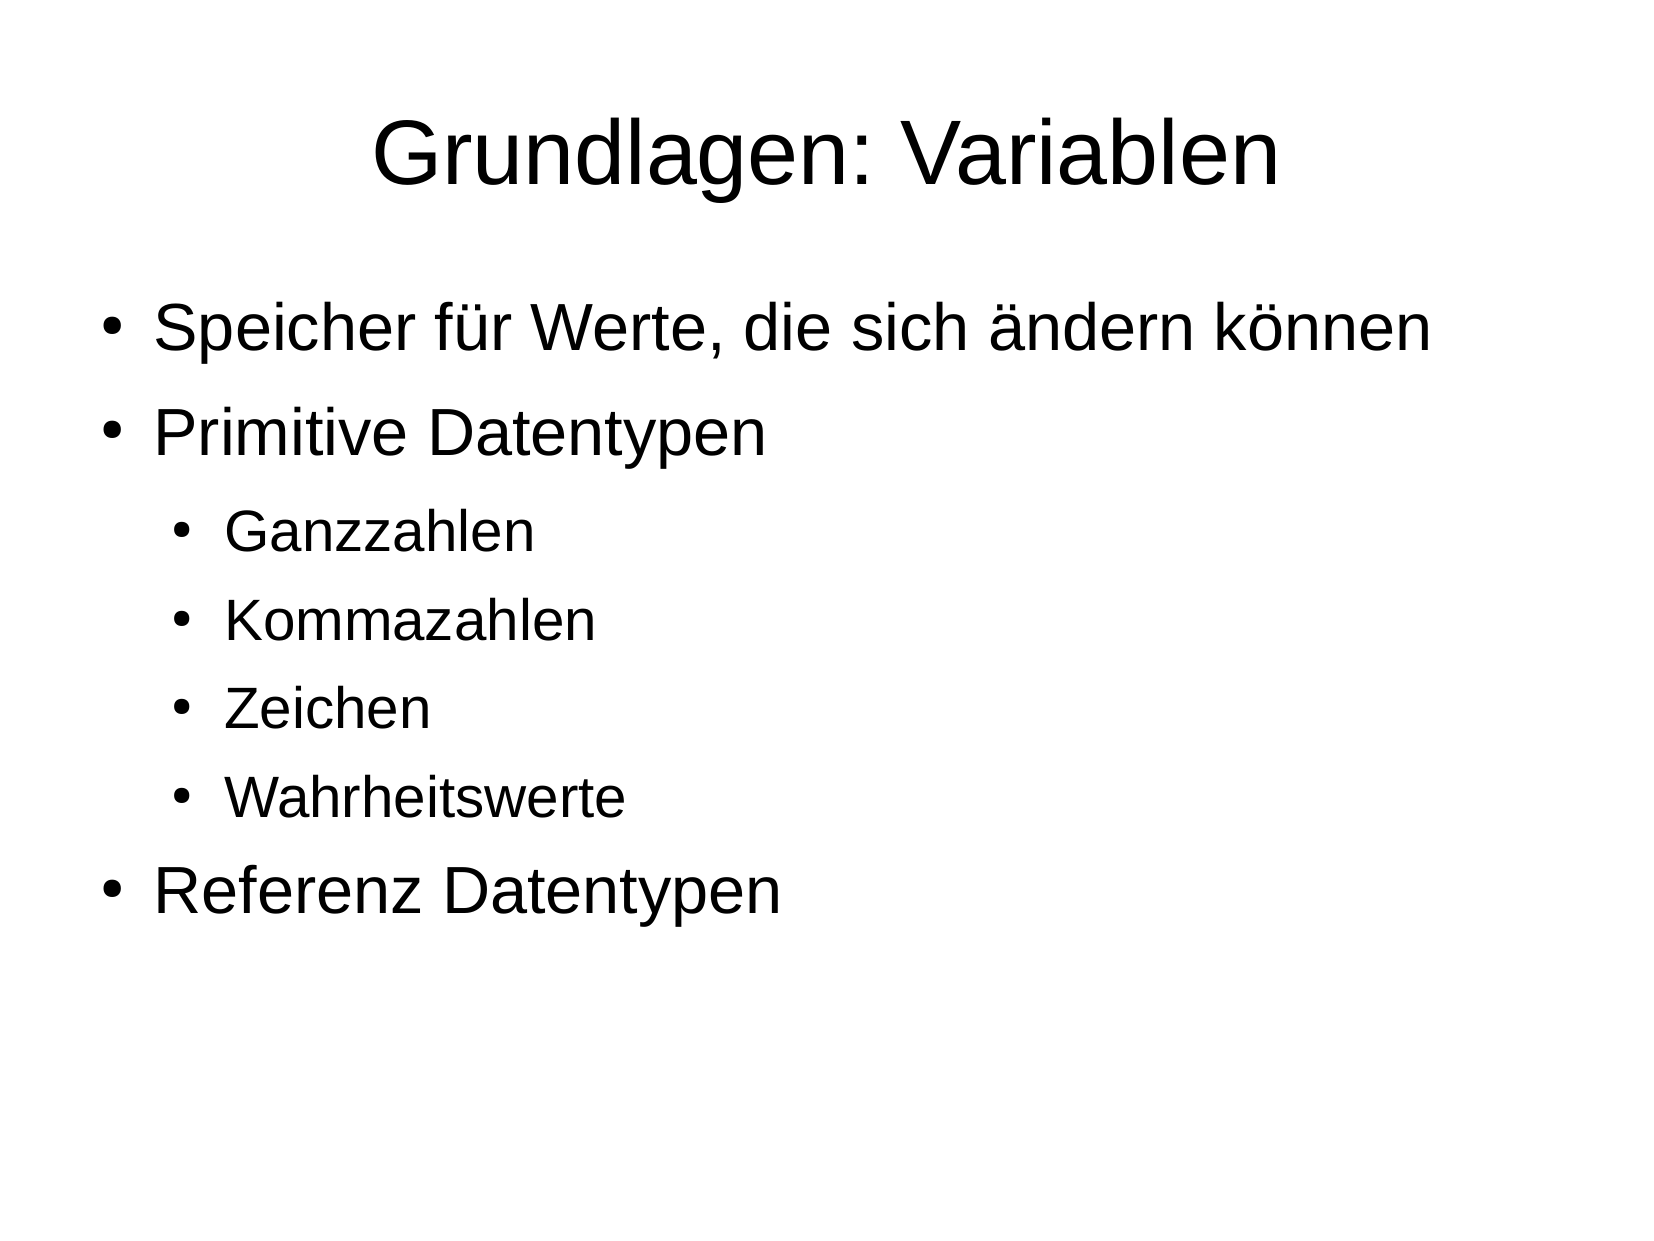

# Grundlagen: Variablen
Speicher für Werte, die sich ändern können
Primitive Datentypen
Ganzzahlen
Kommazahlen
Zeichen
Wahrheitswerte
Referenz Datentypen